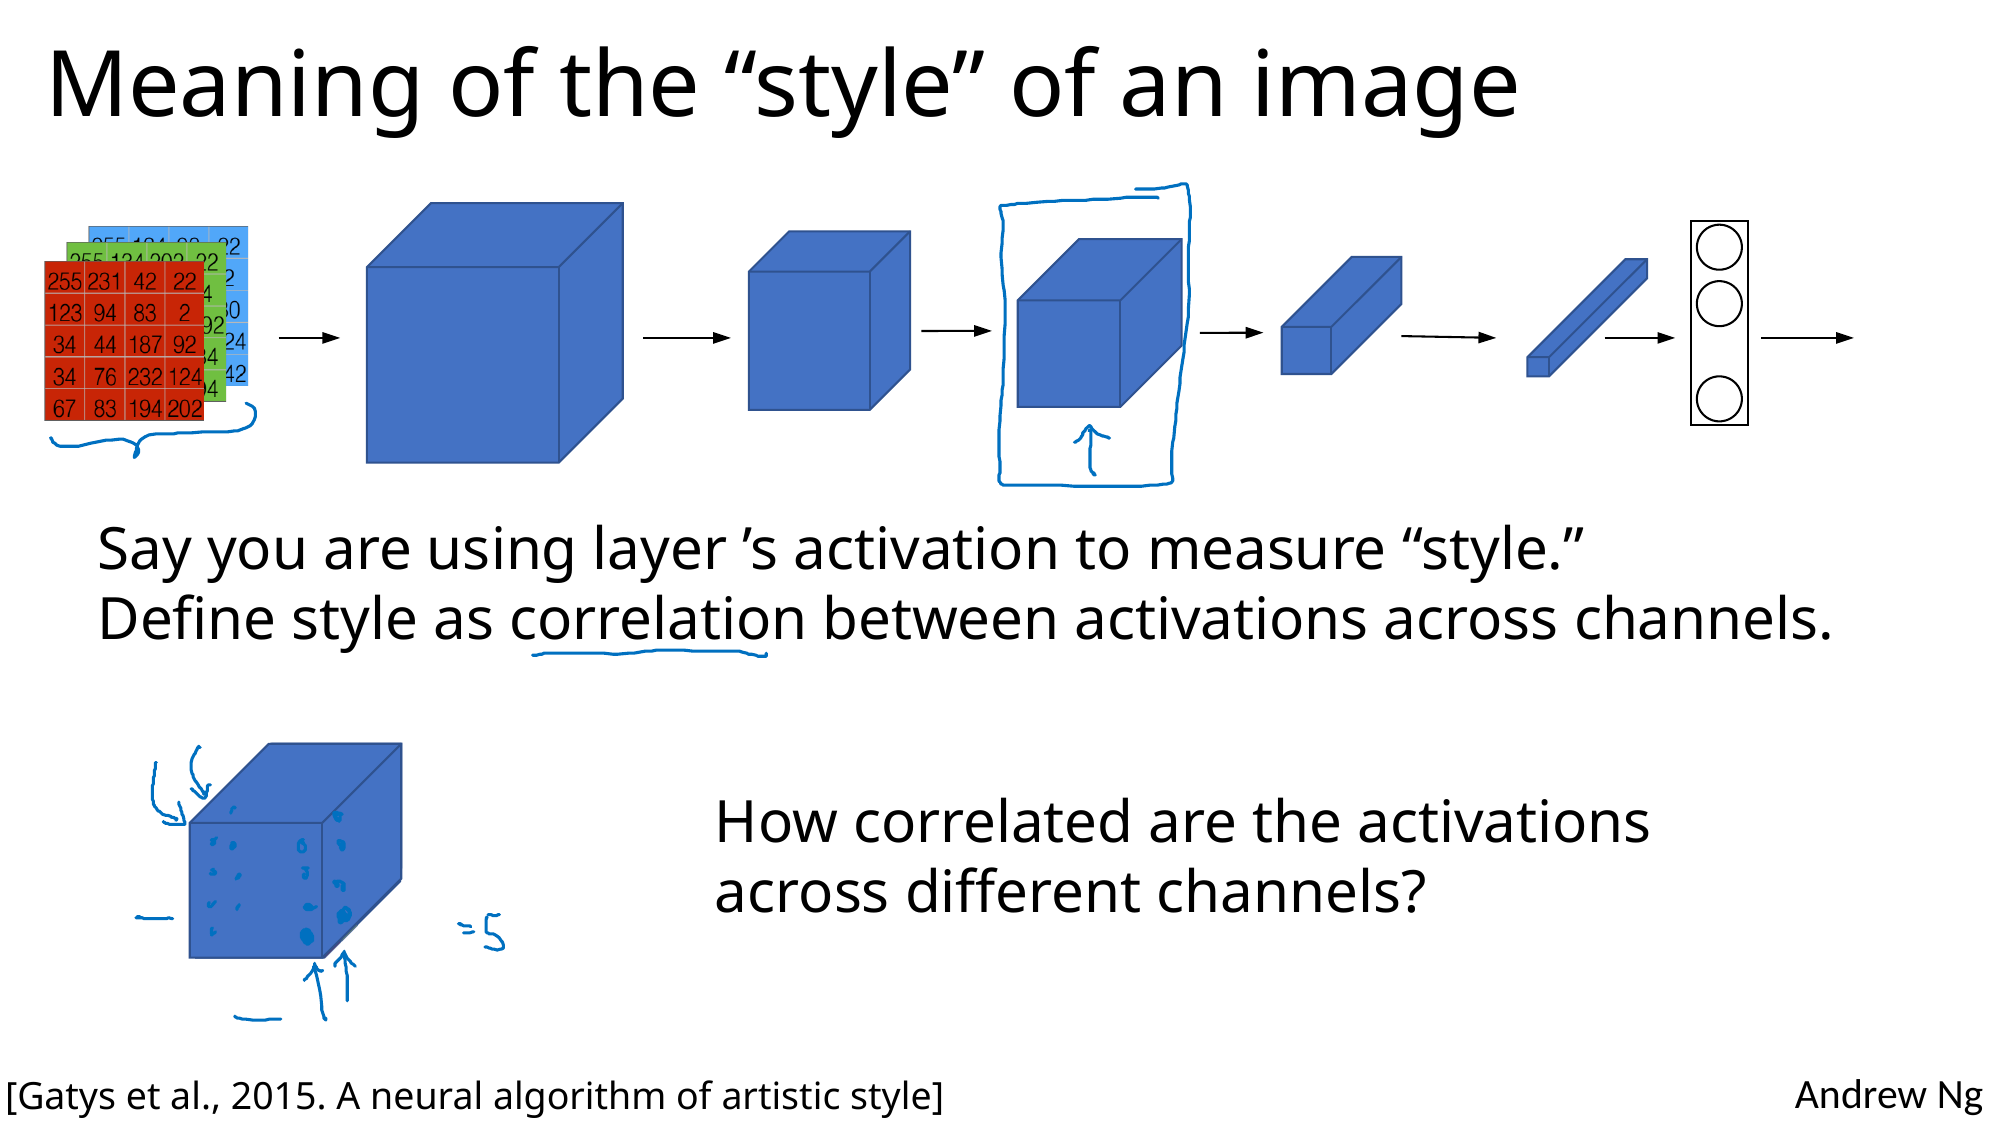

# Meaning of the “style” of an image
Say you are using layer ’s activation to measure “style.”
Define style as correlation between activations across channels.
How correlated are the activations across different channels?
[Gatys et al., 2015. A neural algorithm of artistic style]